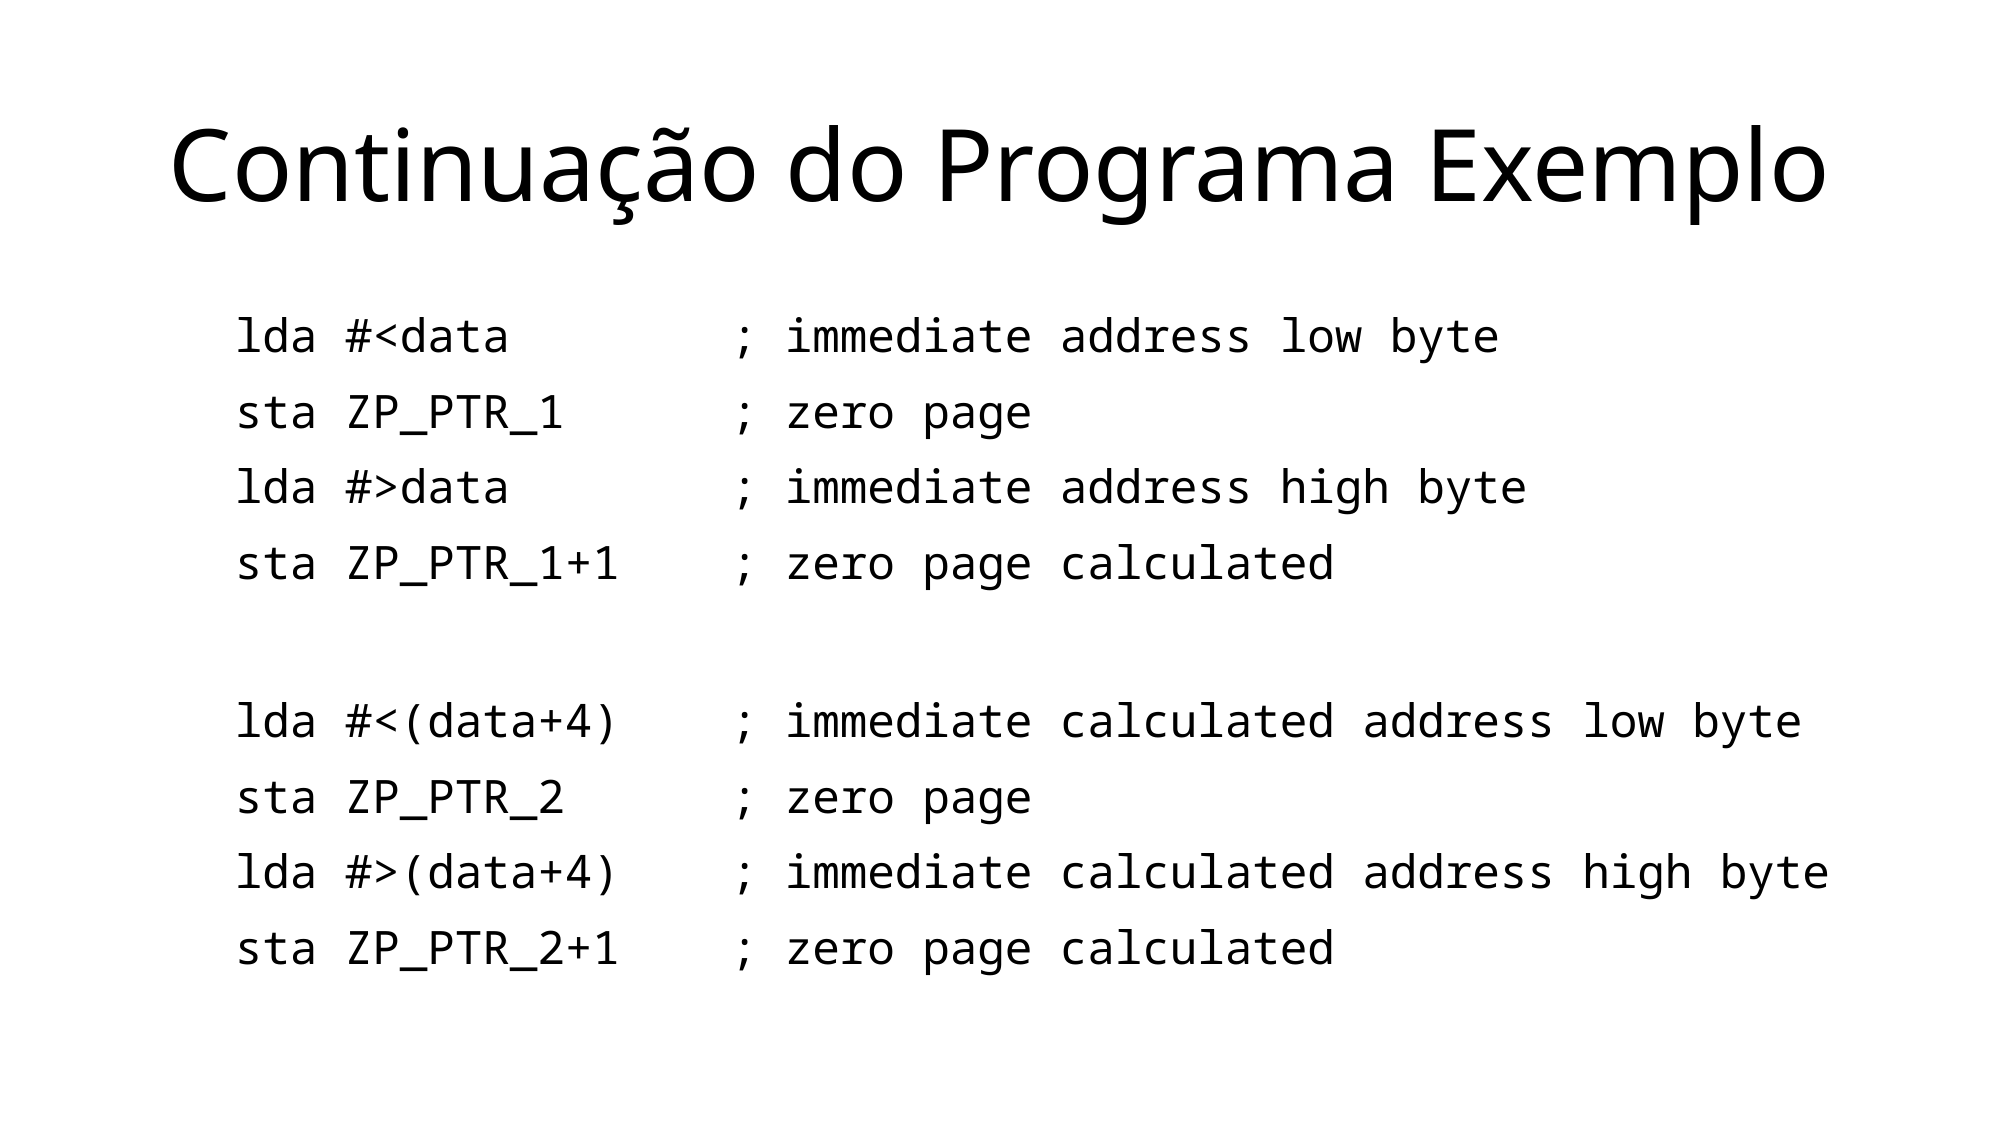

Continuação do Programa Exemplo
# lda #<data ; immediate address low byte
 sta ZP_PTR_1 ; zero page
 lda #>data ; immediate address high byte
 sta ZP_PTR_1+1 ; zero page calculated
 lda #<(data+4) ; immediate calculated address low byte
 sta ZP_PTR_2 ; zero page
 lda #>(data+4) ; immediate calculated address high byte
 sta ZP_PTR_2+1 ; zero page calculated